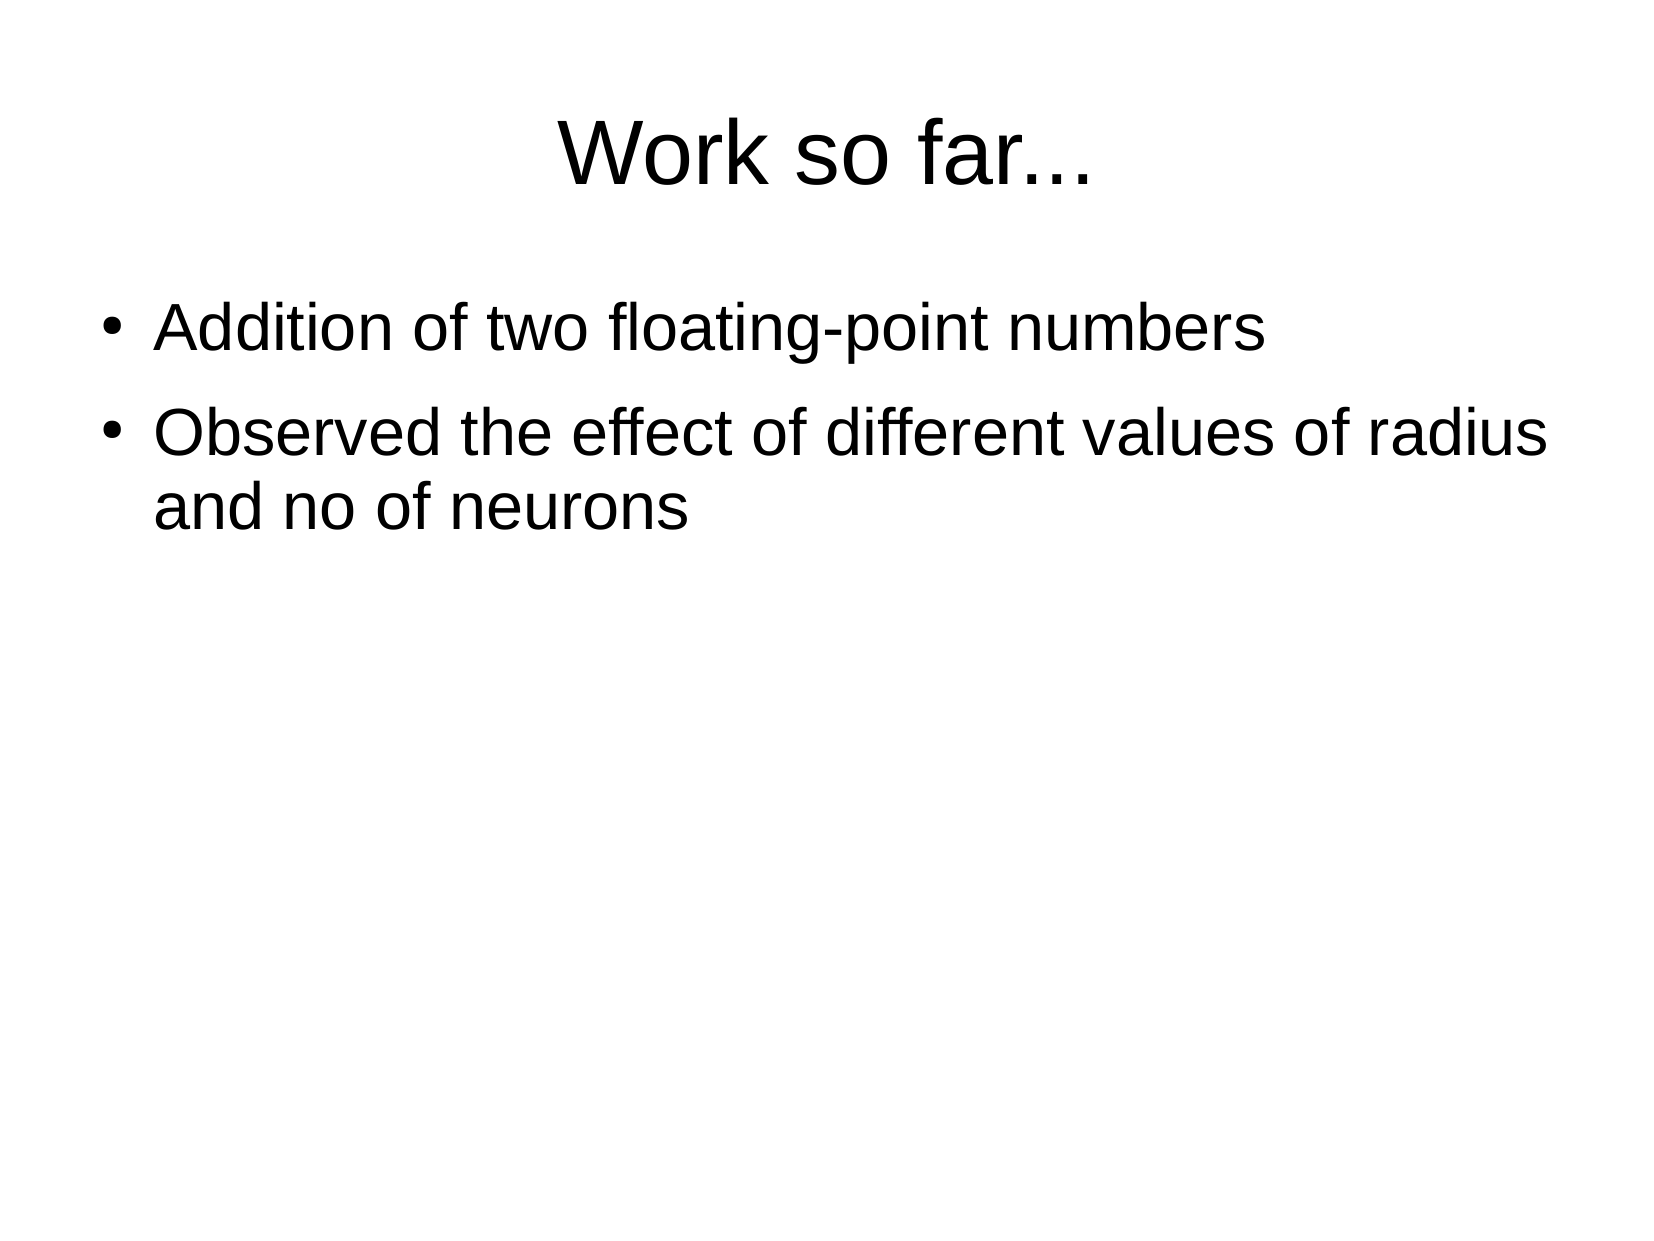

# Work so far...
Addition of two floating-point numbers
Observed the effect of different values of radius and no of neurons